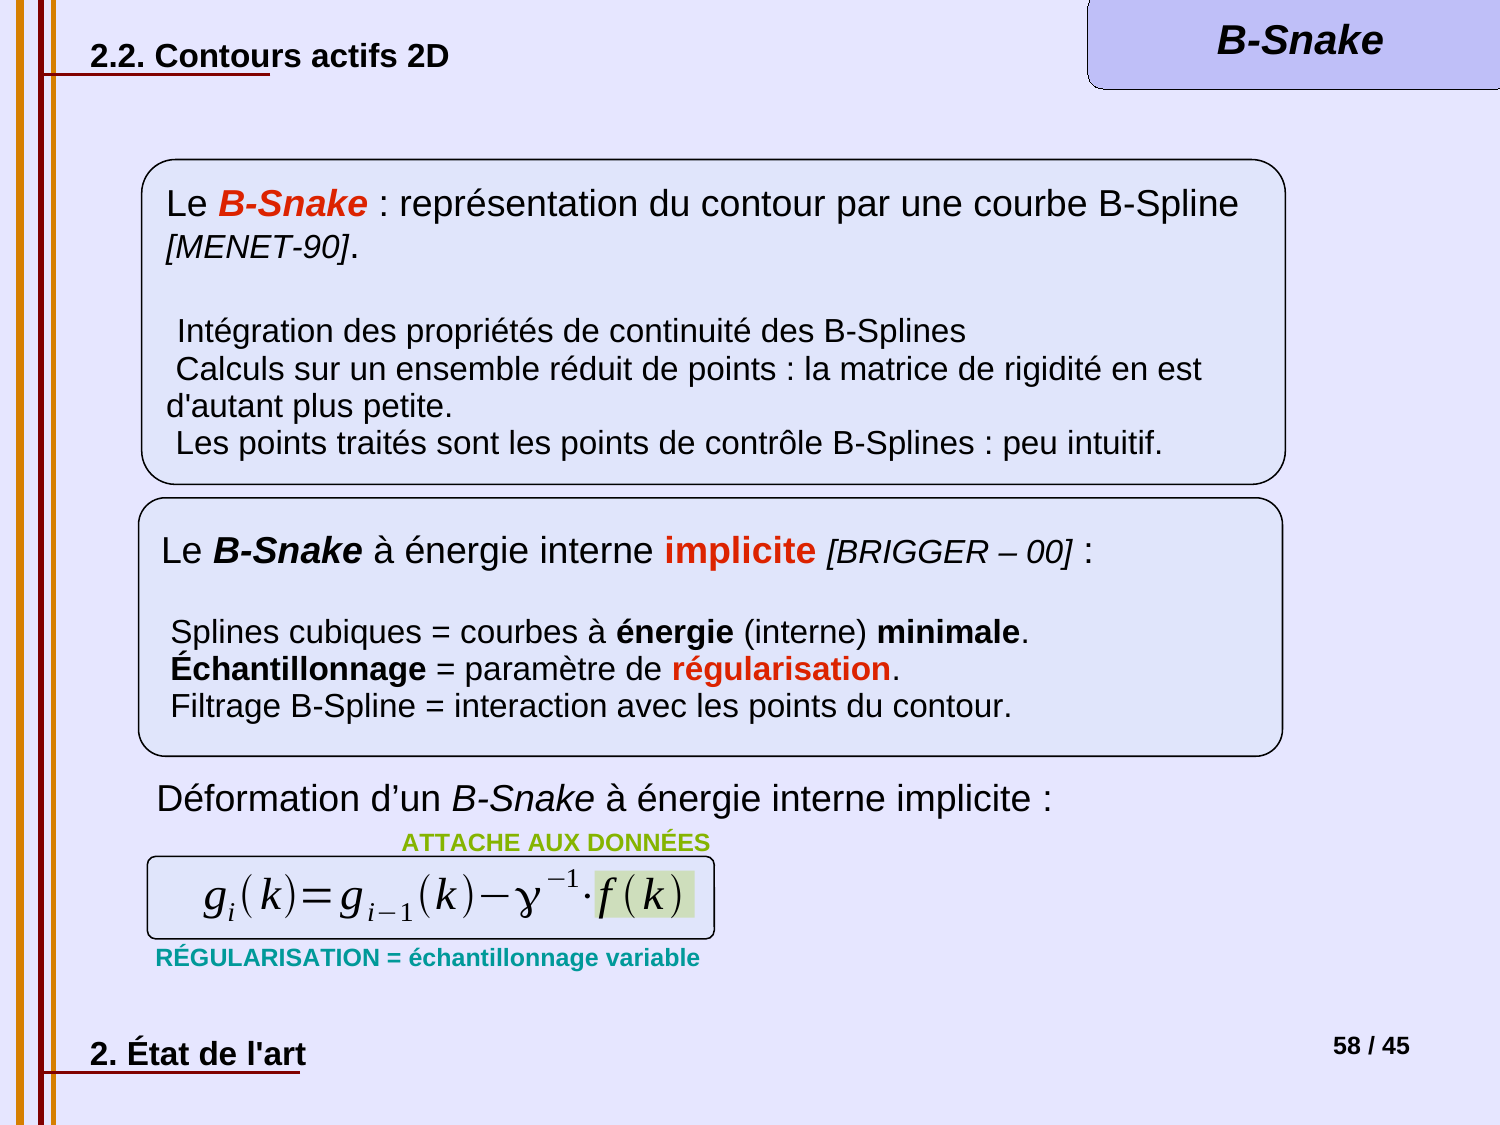

B-Snake
2.2. Contours actifs 2D
Le B-Snake : représentation du contour par une courbe B-Spline [MENET-90].
 Intégration des propriétés de continuité des B-Splines
 Calculs sur un ensemble réduit de points : la matrice de rigidité en est d'autant plus petite.
 Les points traités sont les points de contrôle B-Splines : peu intuitif.
Le B-Snake à énergie interne implicite [BRIGGER – 00] :
 Splines cubiques = courbes à énergie (interne) minimale.
 Échantillonnage = paramètre de régularisation.
 Filtrage B-Spline = interaction avec les points du contour.
Déformation d’un B-Snake à énergie interne implicite :
ATTACHE AUX DONNÉES
RÉGULARISATION = échantillonnage variable
58
# 2. État de l'art